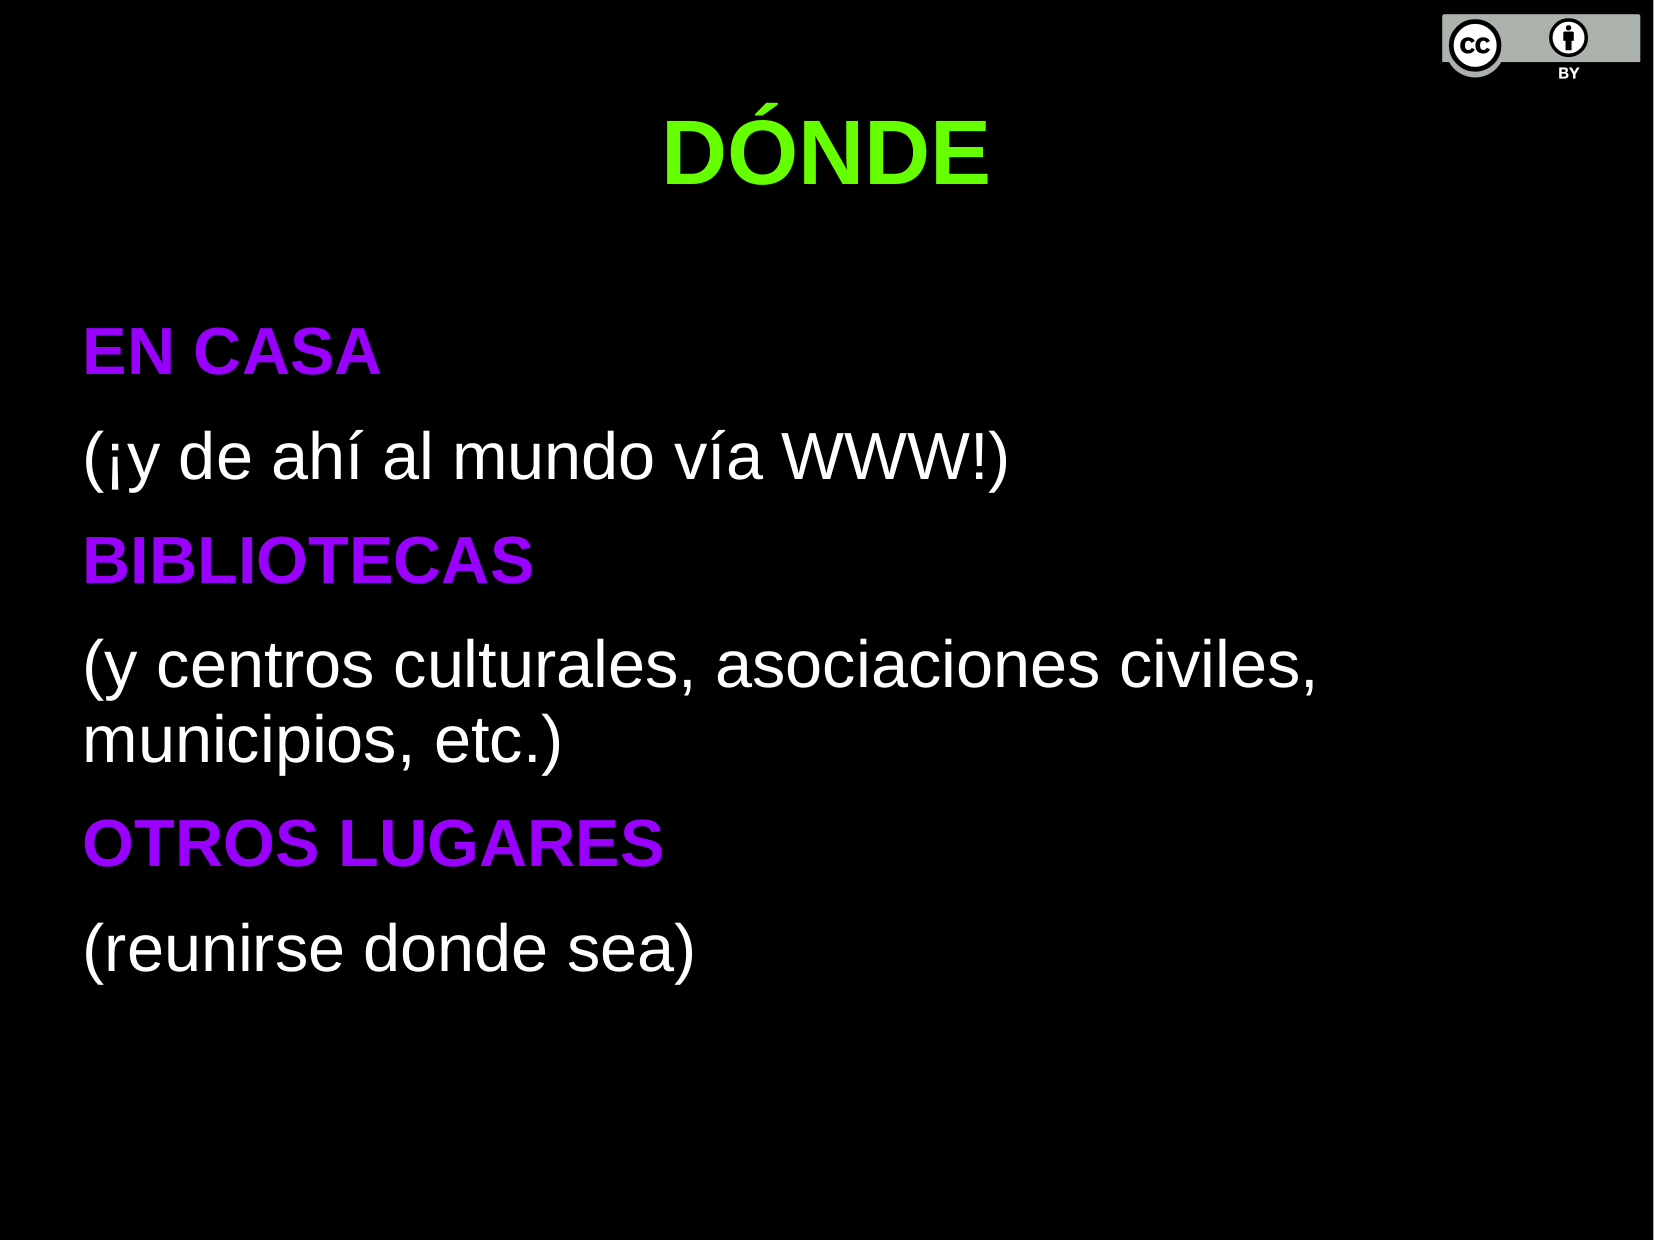

# DÓNDE
EN CASA
(¡y de ahí al mundo vía WWW!)
BIBLIOTECAS
(y centros culturales, asociaciones civiles, municipios, etc.)
OTROS LUGARES
(reunirse donde sea)